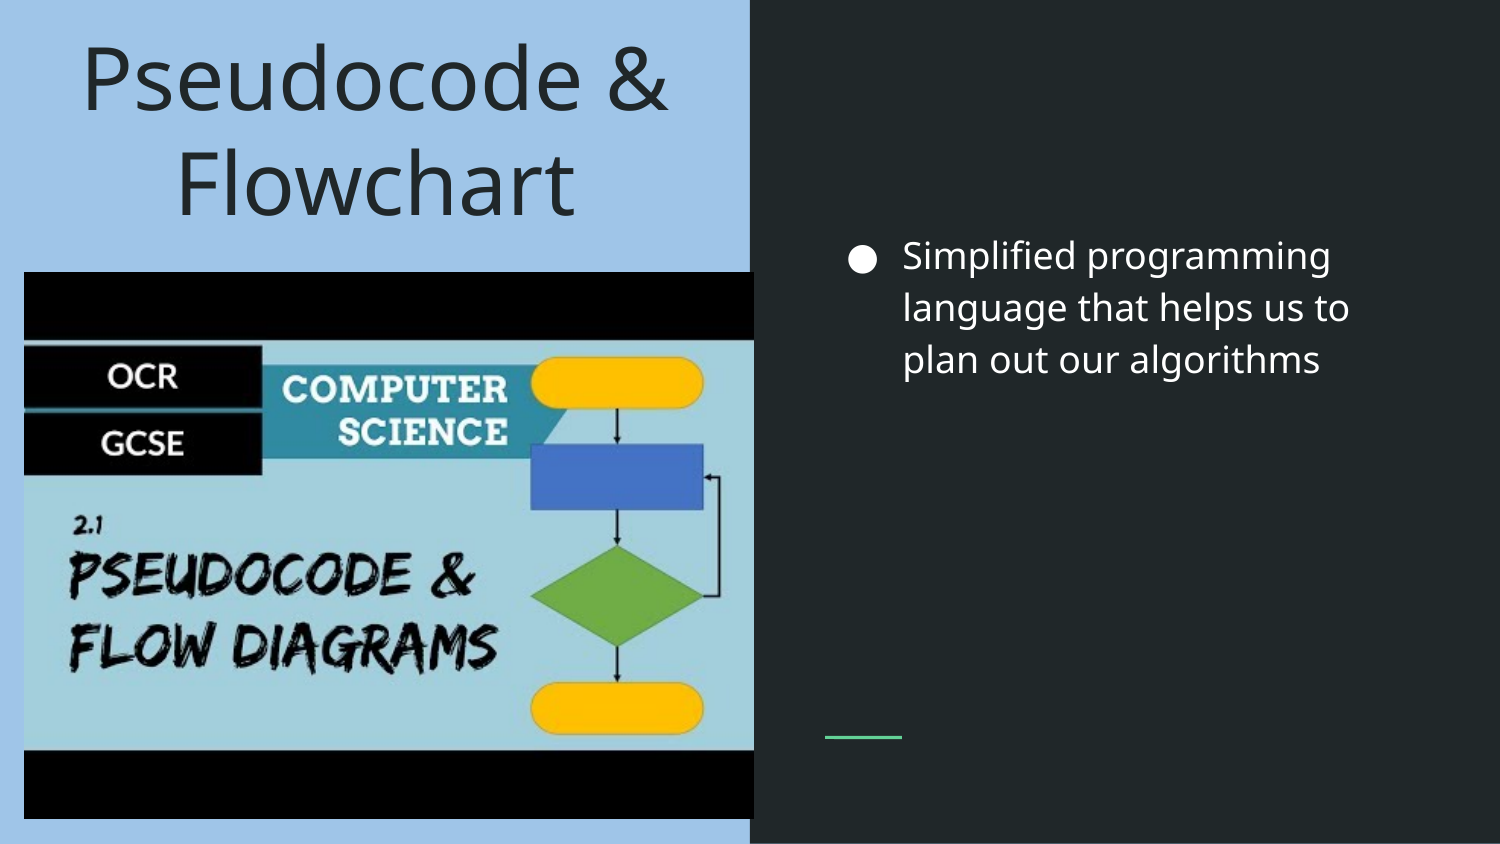

# Pseudocode & Flowchart
Simplified programming language that helps us to plan out our algorithms